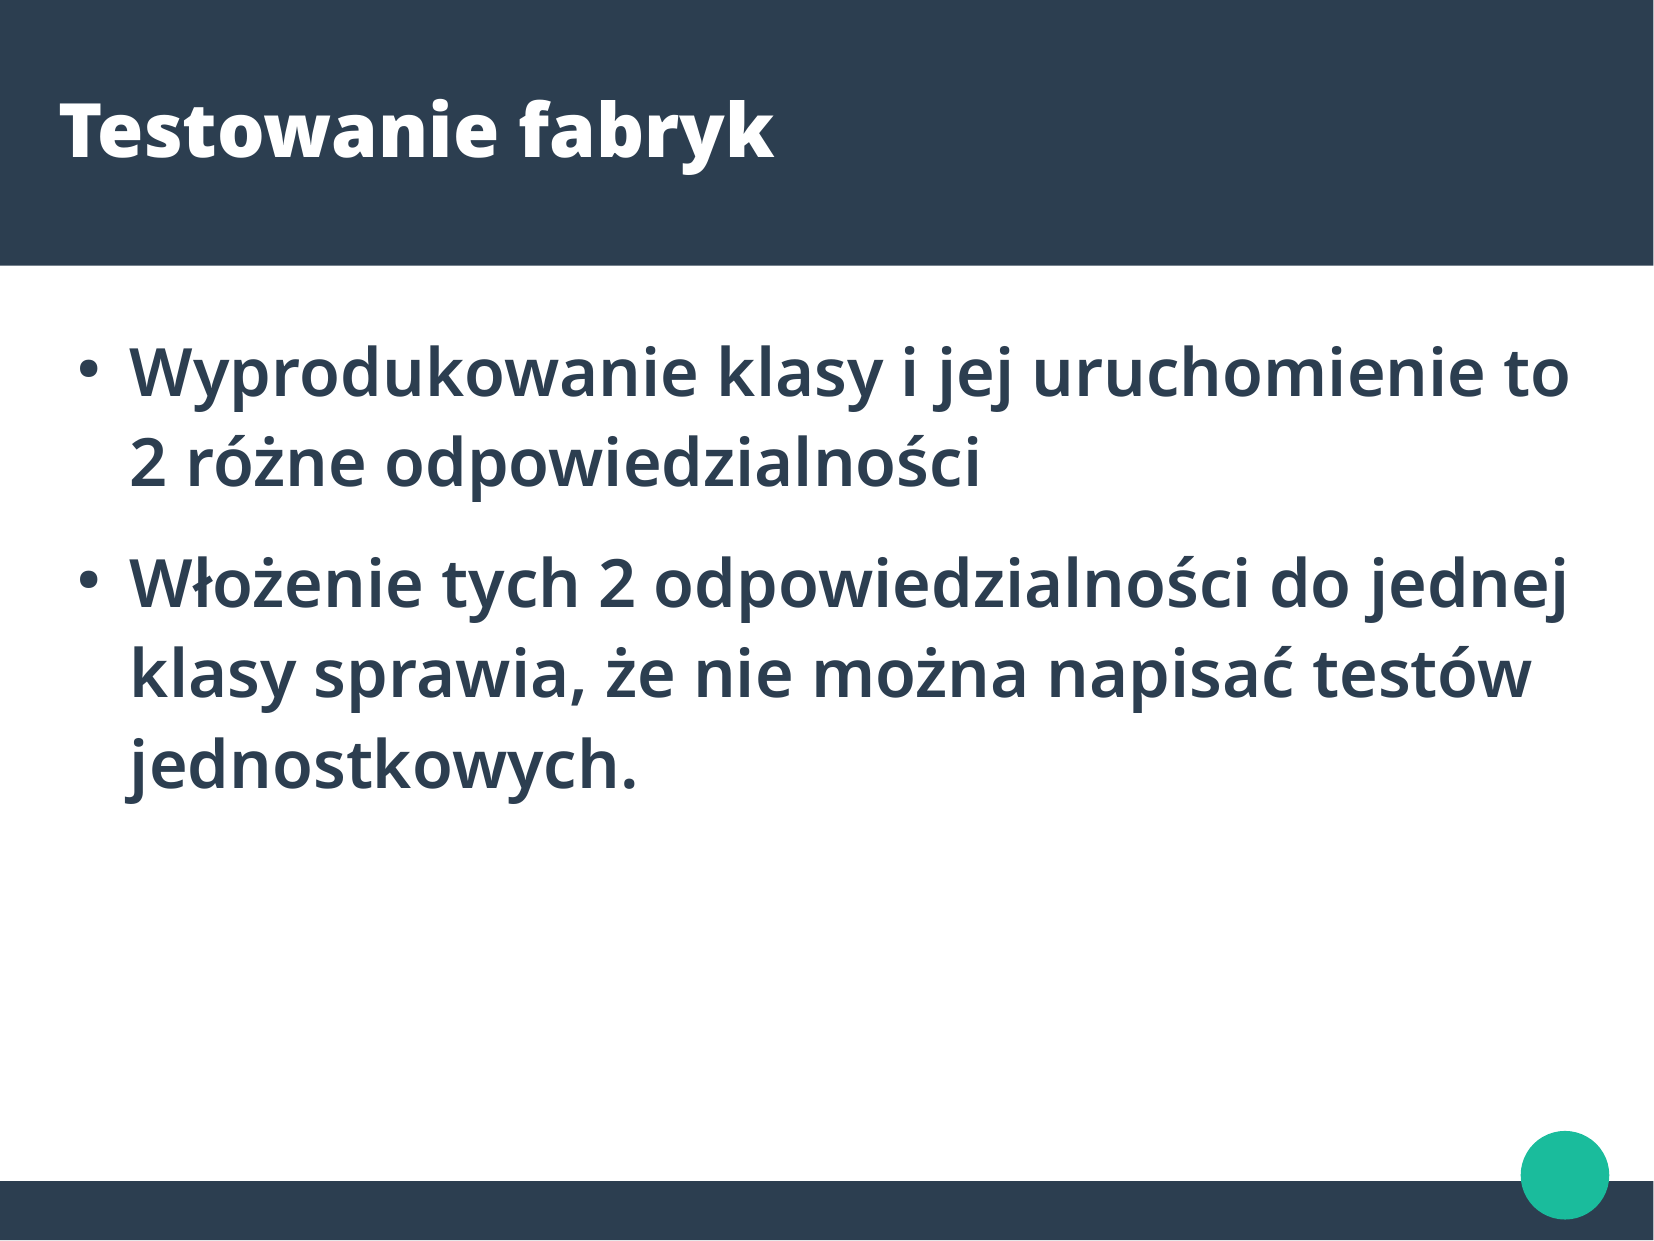

# Testowanie fabryk
Wyprodukowanie klasy i jej uruchomienie to 2 różne odpowiedzialności
Włożenie tych 2 odpowiedzialności do jednej klasy sprawia, że nie można napisać testów jednostkowych.